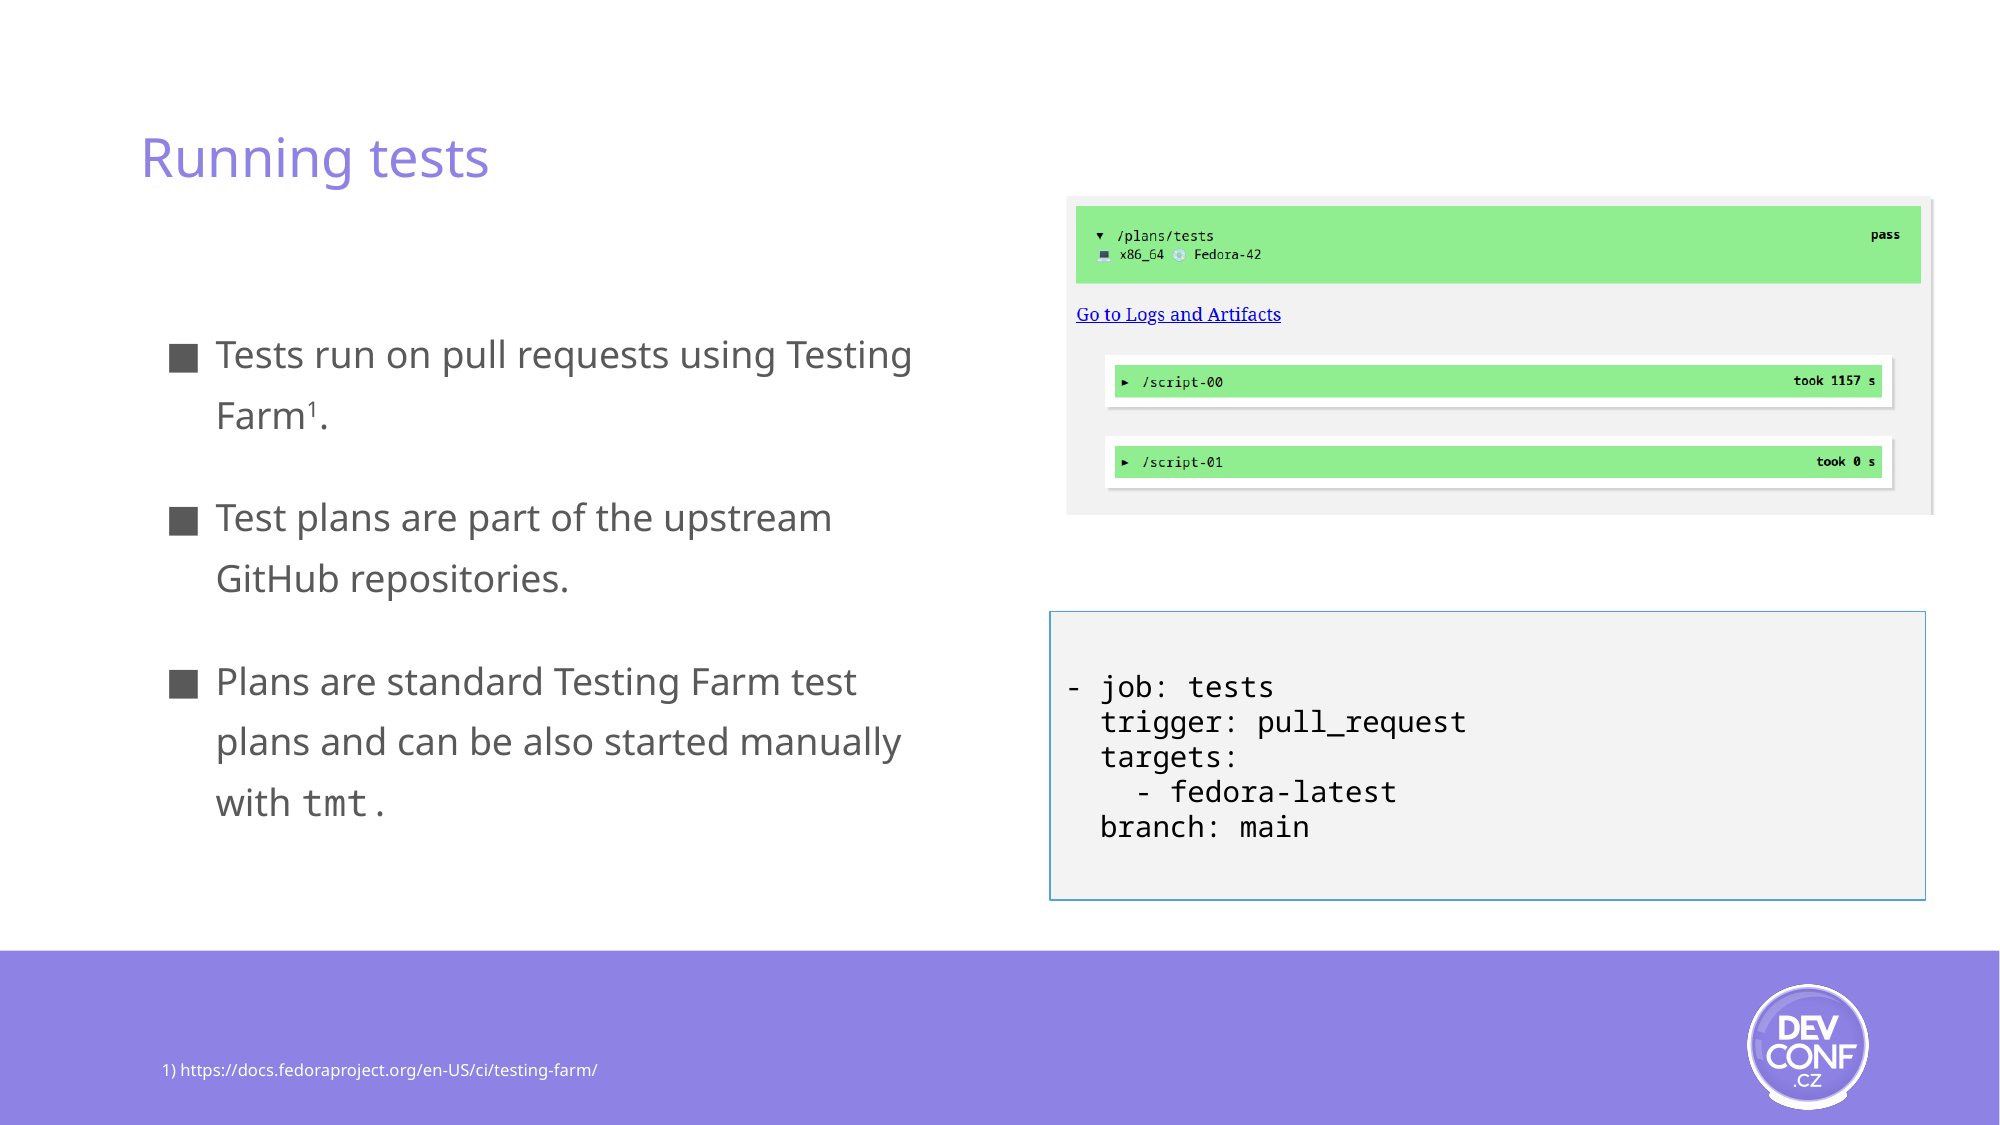

# Running tests
Tests run on pull requests using Testing Farm1.
Test plans are part of the upstream GitHub repositories.
Plans are standard Testing Farm test plans and can be also started manually with tmt.
- job: tests
 trigger: pull_request
 targets:
 - fedora-latest
 branch: main
1) https://docs.fedoraproject.org/en-US/ci/testing-farm/